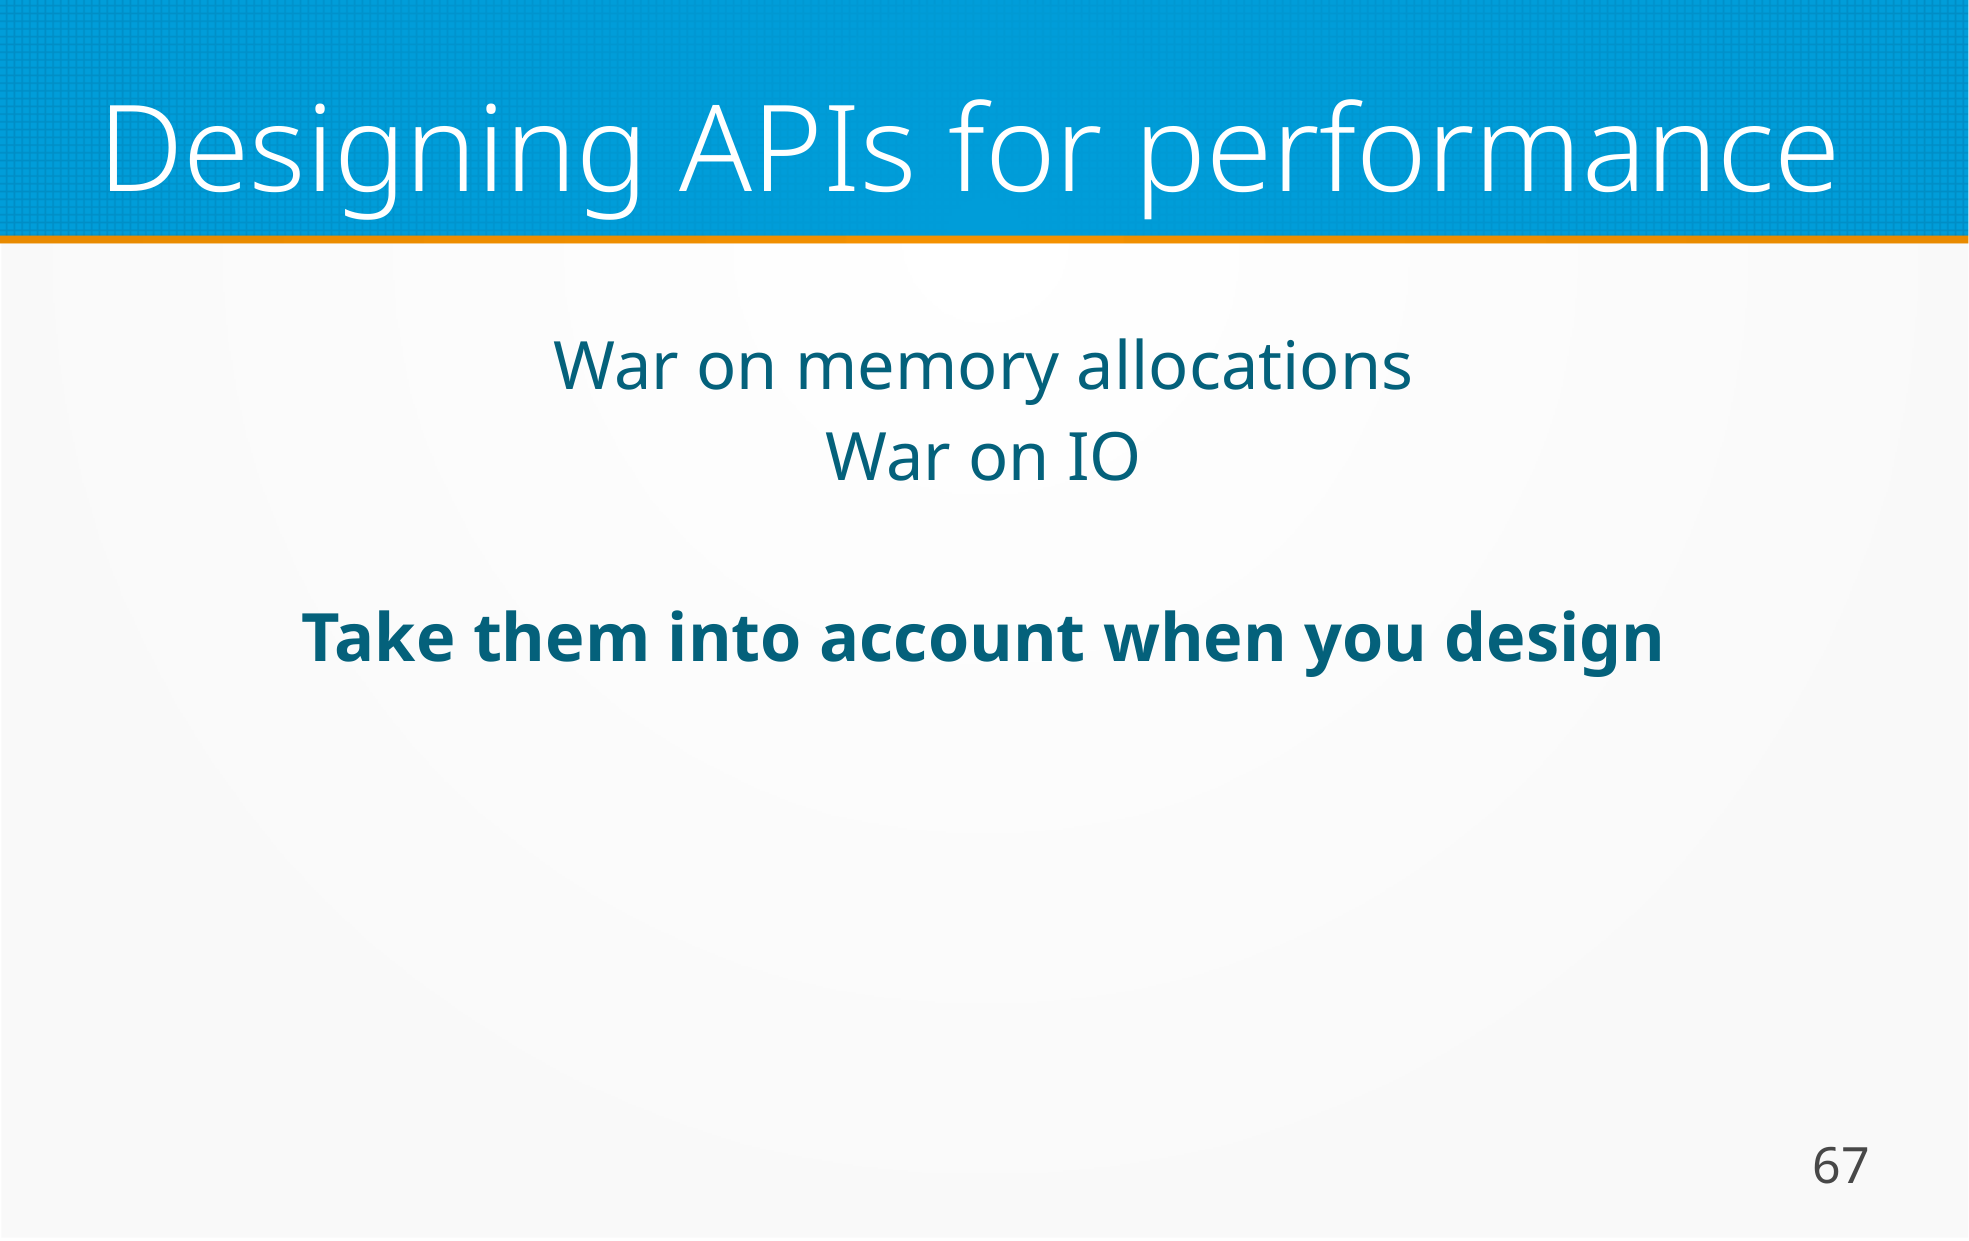

# Designing APIs for performance
War on memory allocations
War on IO
Take them into account when you design
67